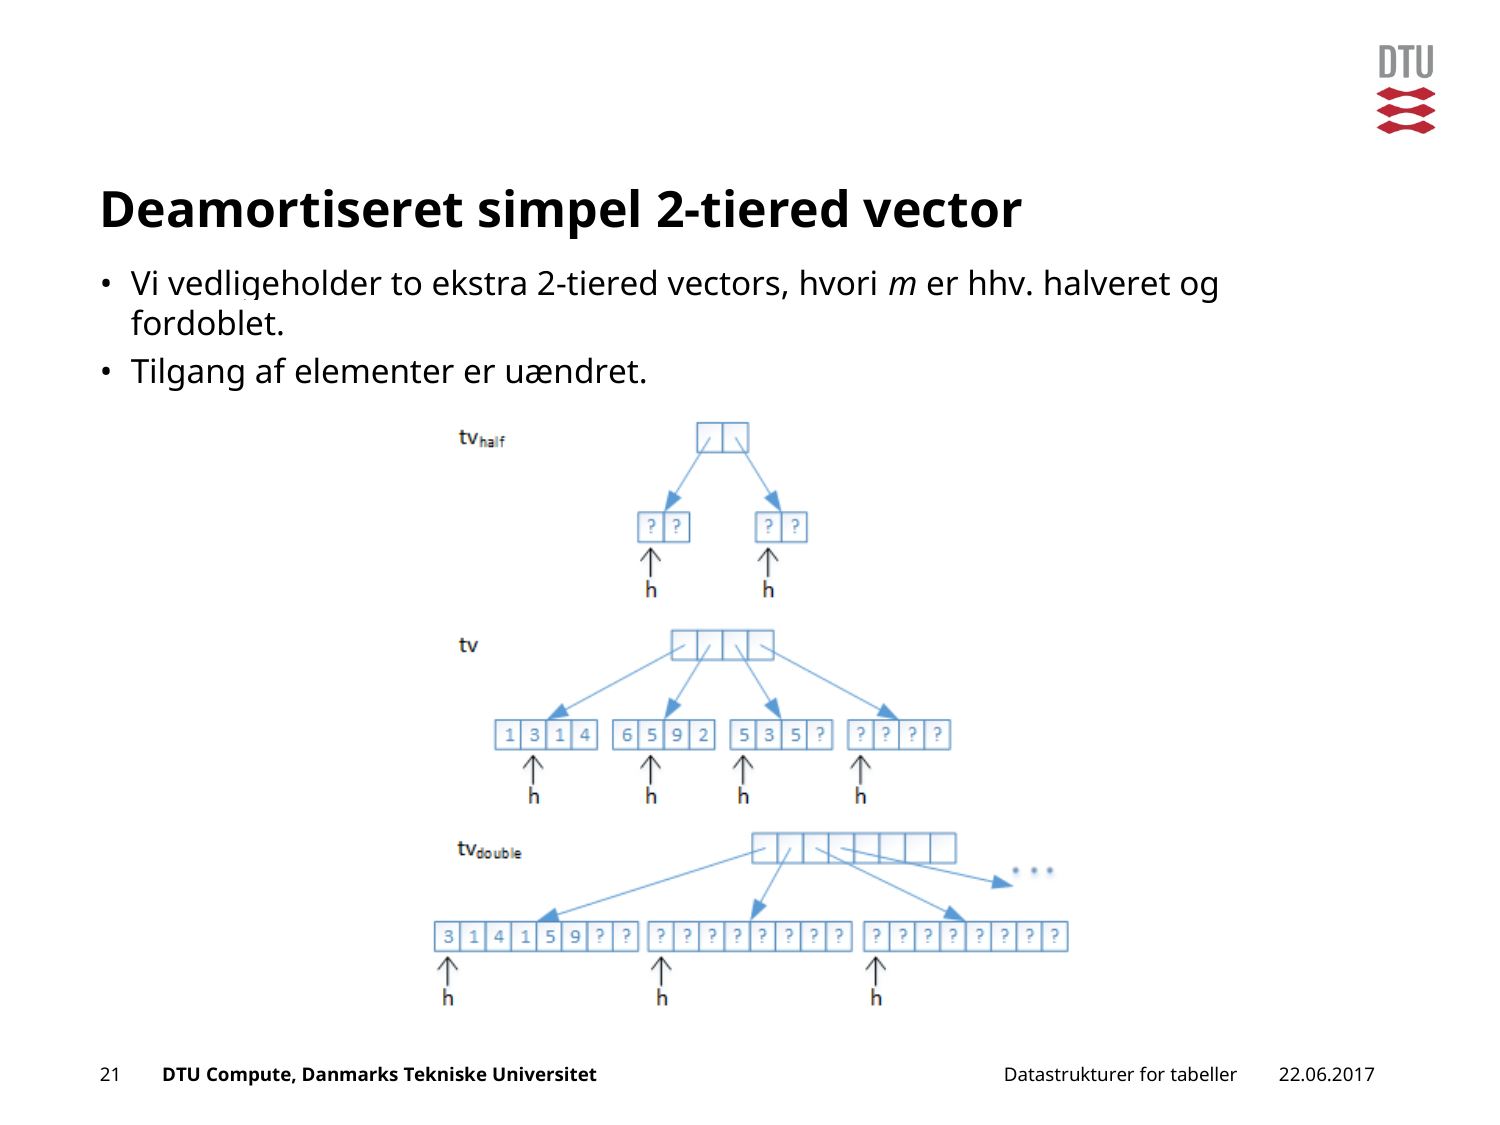

Deamortiseret simpel 2-tiered vector
# Vi vedligeholder to ekstra 2-tiered vectors, hvori m er hhv. halveret og fordoblet.
Tilgang af elementer er uændret.